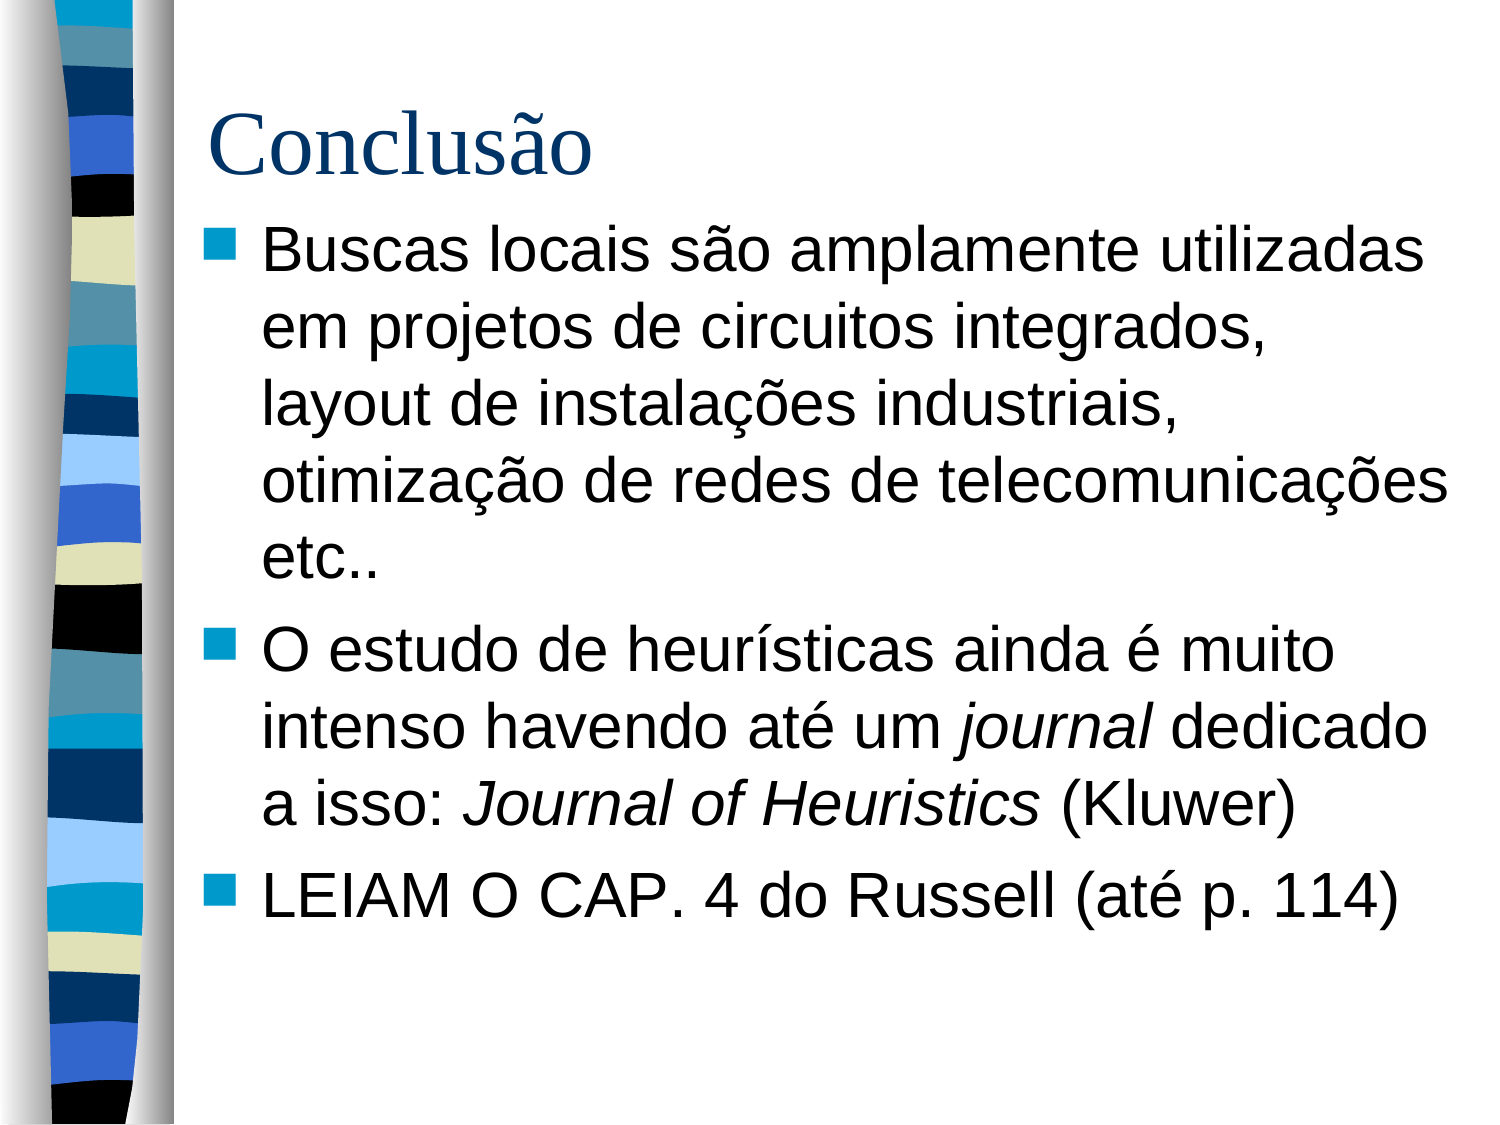

# Conclusão
Buscas locais são amplamente utilizadas em projetos de circuitos integrados, layout de instalações industriais, otimização de redes de telecomunicações etc..
O estudo de heurísticas ainda é muito intenso havendo até um journal dedicado a isso: Journal of Heuristics (Kluwer)
LEIAM O CAP. 4 do Russell (até p. 114)